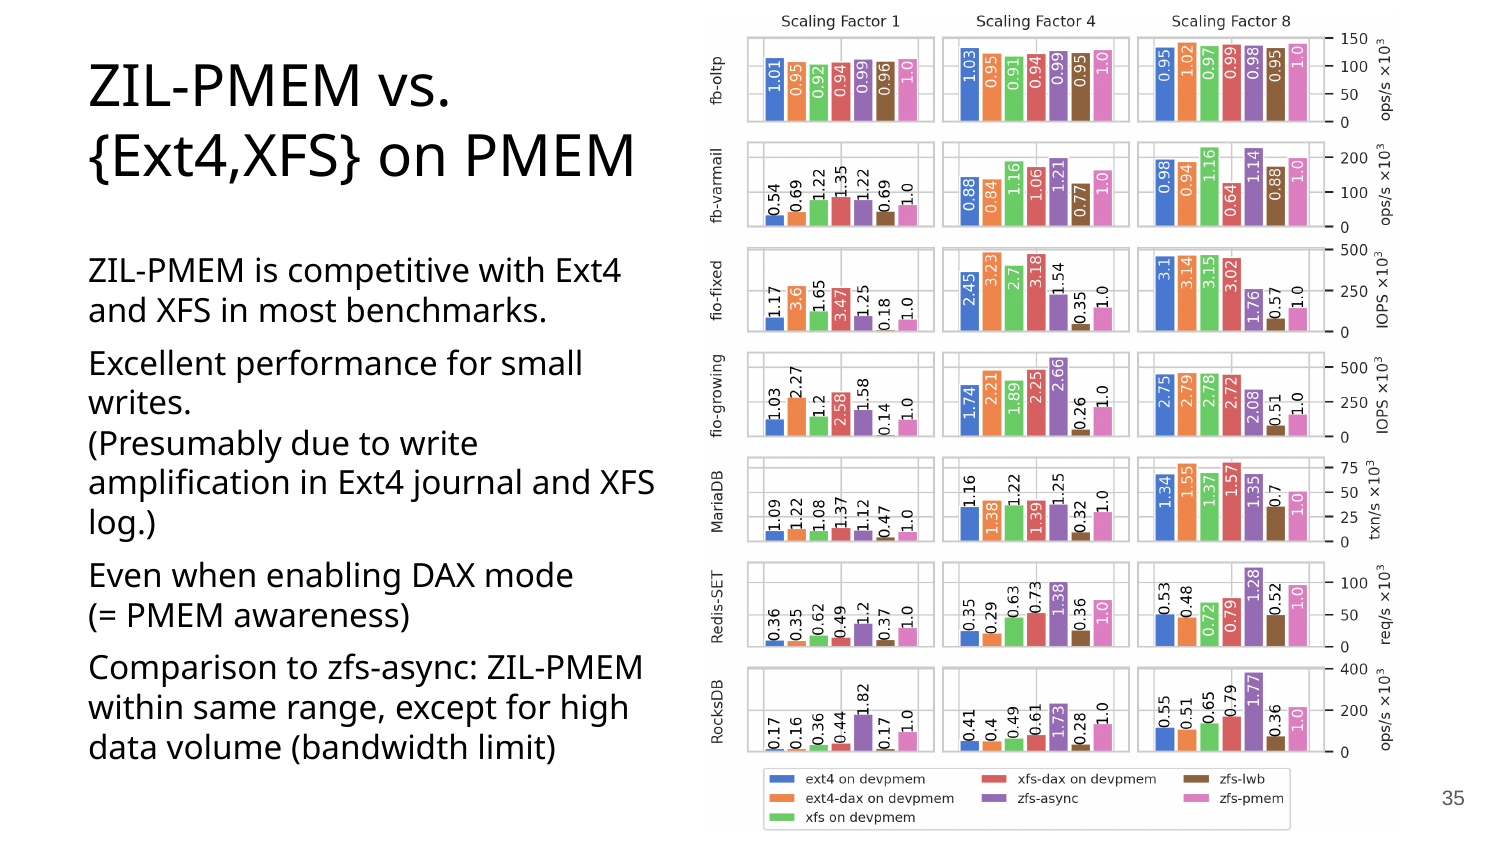

# ZIL-PMEM vs. {Ext4,XFS} on PMEM
ZIL-PMEM is competitive with Ext4 and XFS in most benchmarks.
Excellent performance for small writes.
(Presumably due to write amplification in Ext4 journal and XFS log.)
Even when enabling DAX mode
(= PMEM awareness)
Comparison to zfs-async: ZIL-PMEM within same range, except for high data volume (bandwidth limit)